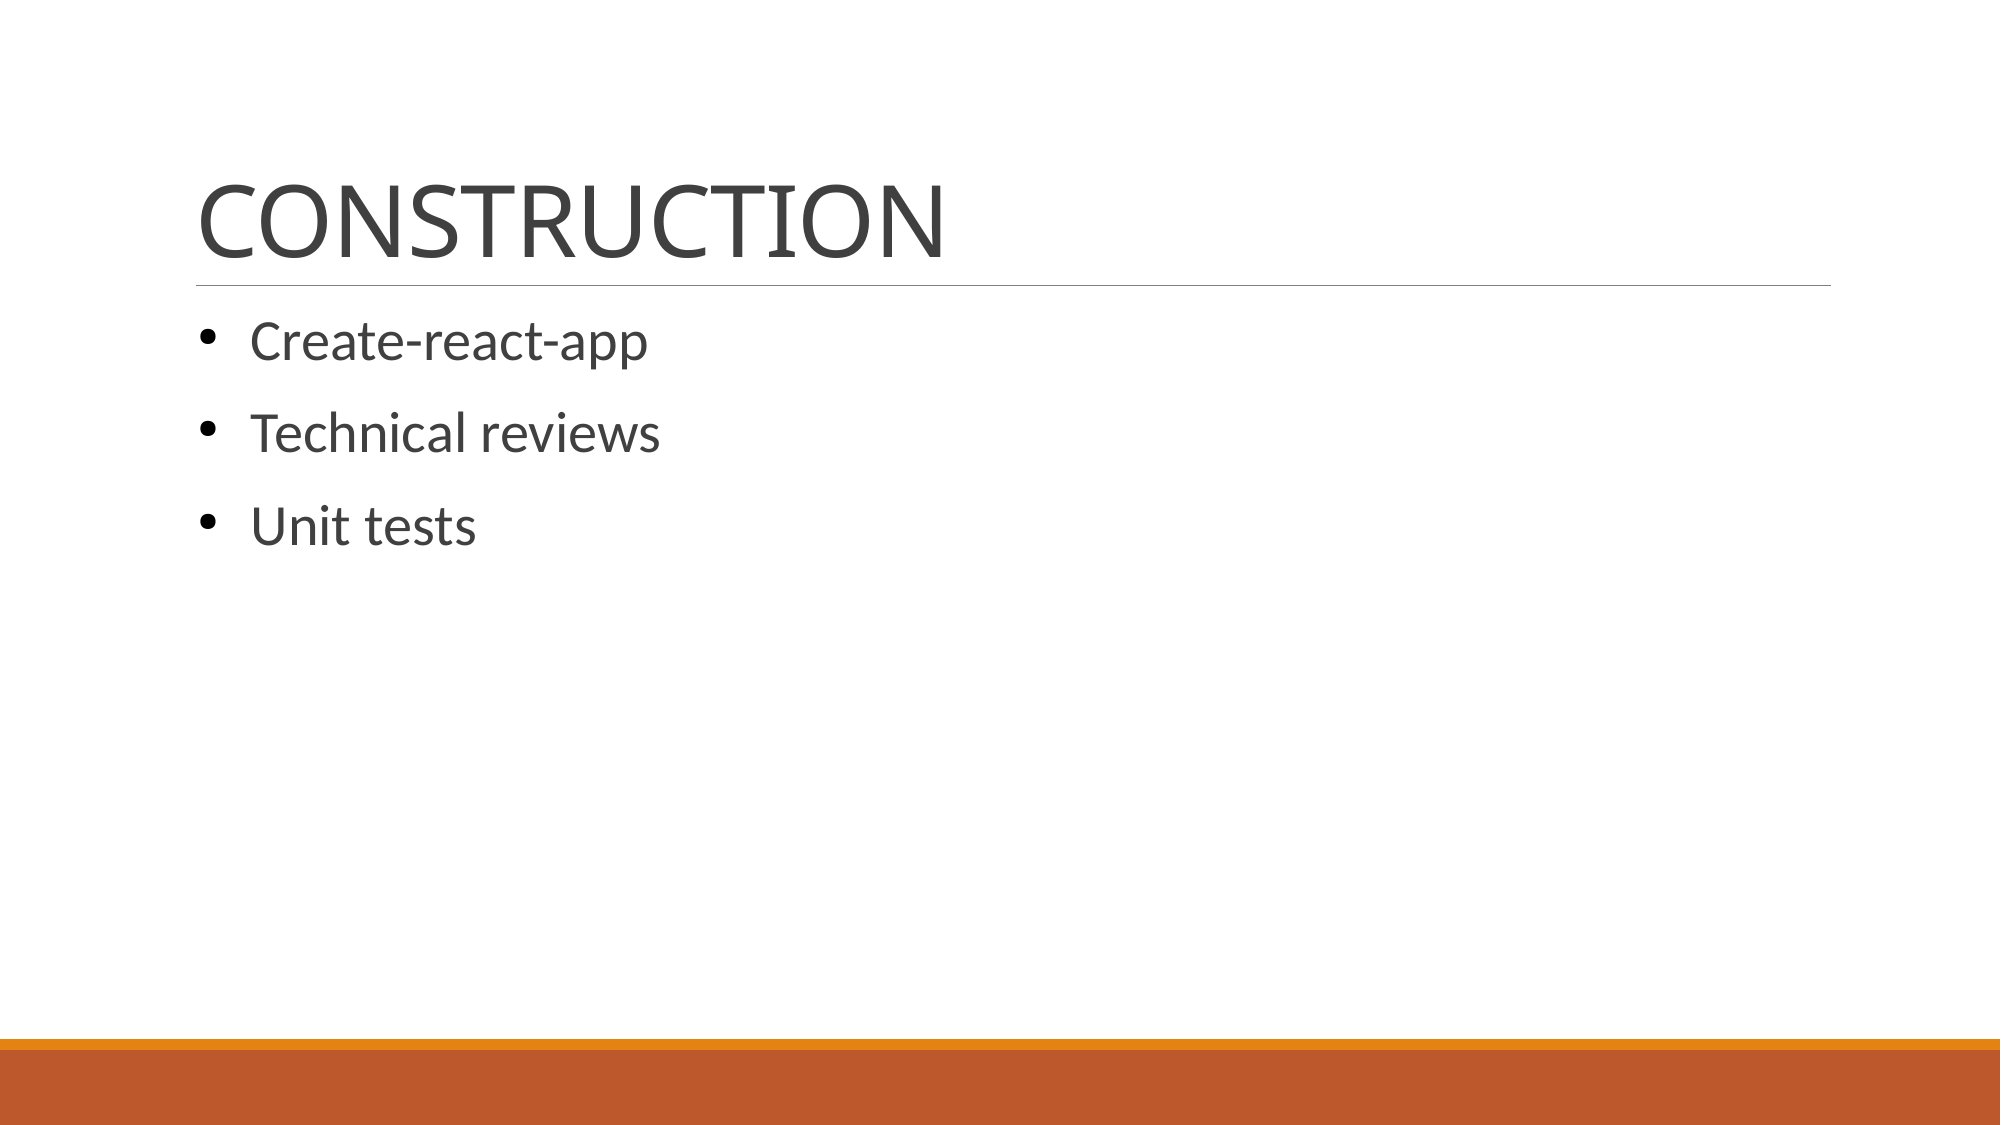

# CONSTRUCTION
Create-react-app
Technical reviews
Unit tests